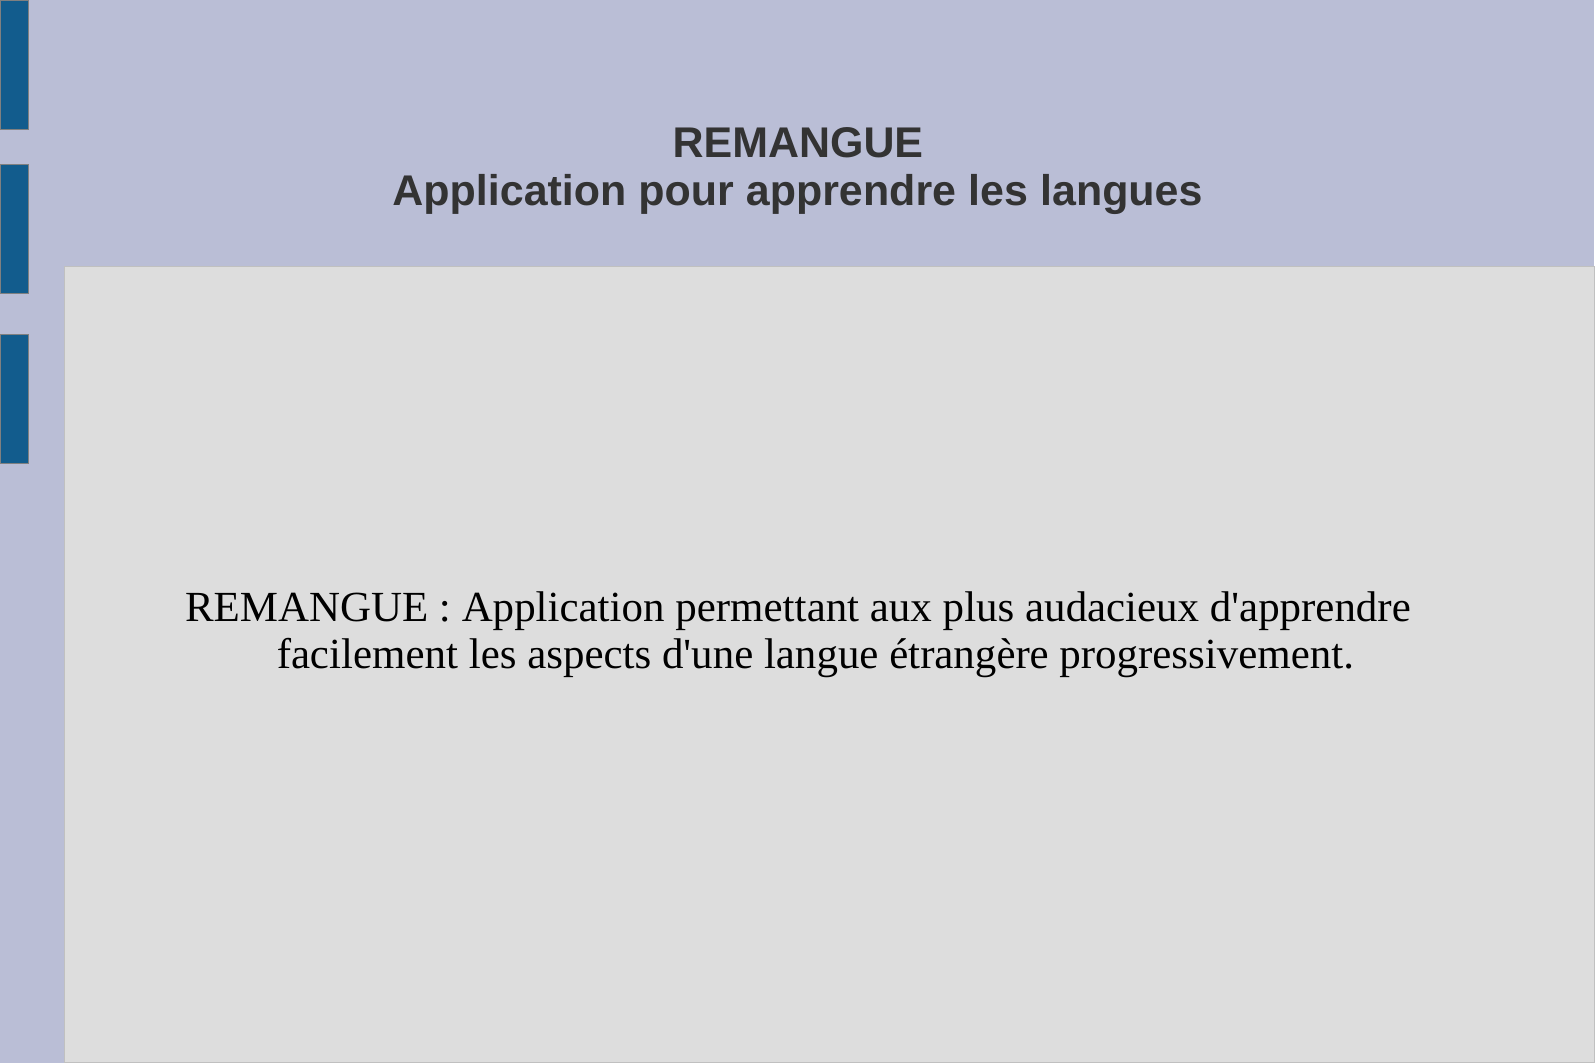

# REMANGUE Application pour apprendre les langues
REMANGUE : Application permettant aux plus audacieux d'apprendre facilement les aspects d'une langue étrangère progressivement.